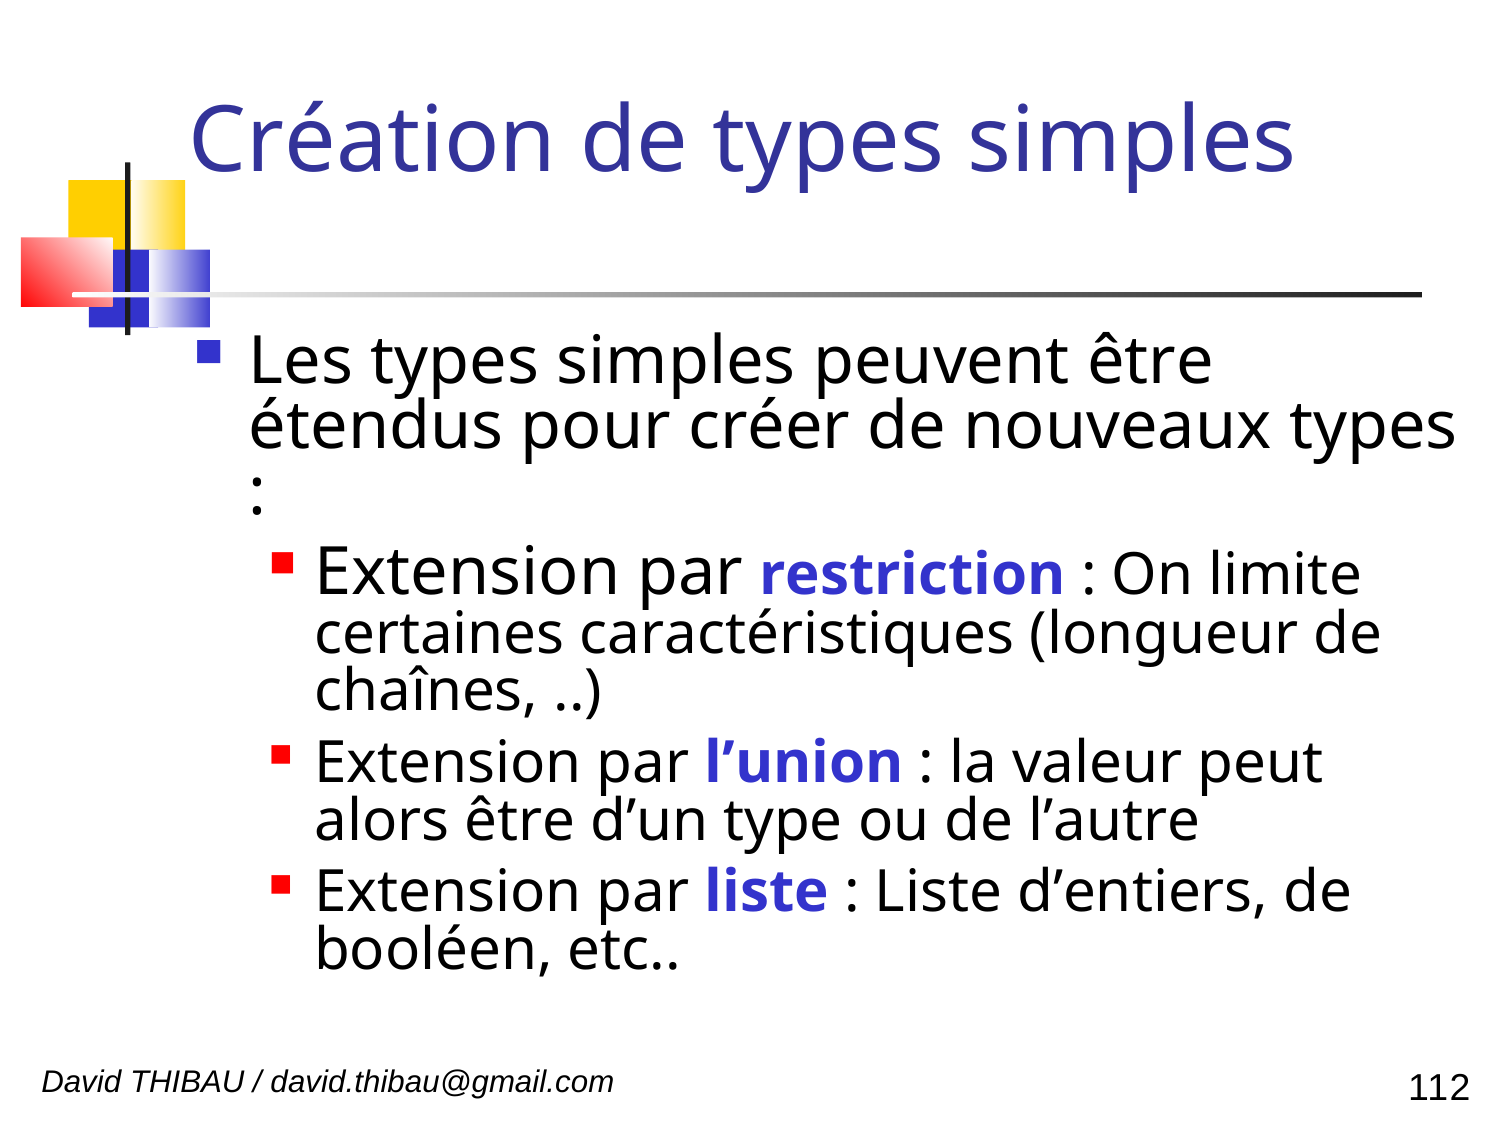

# Création de types simples
Les types simples peuvent être étendus pour créer de nouveaux types :
Extension par restriction : On limite certaines caractéristiques (longueur de chaînes, ..)
Extension par l’union : la valeur peut alors être d’un type ou de l’autre
Extension par liste : Liste d’entiers, de booléen, etc..